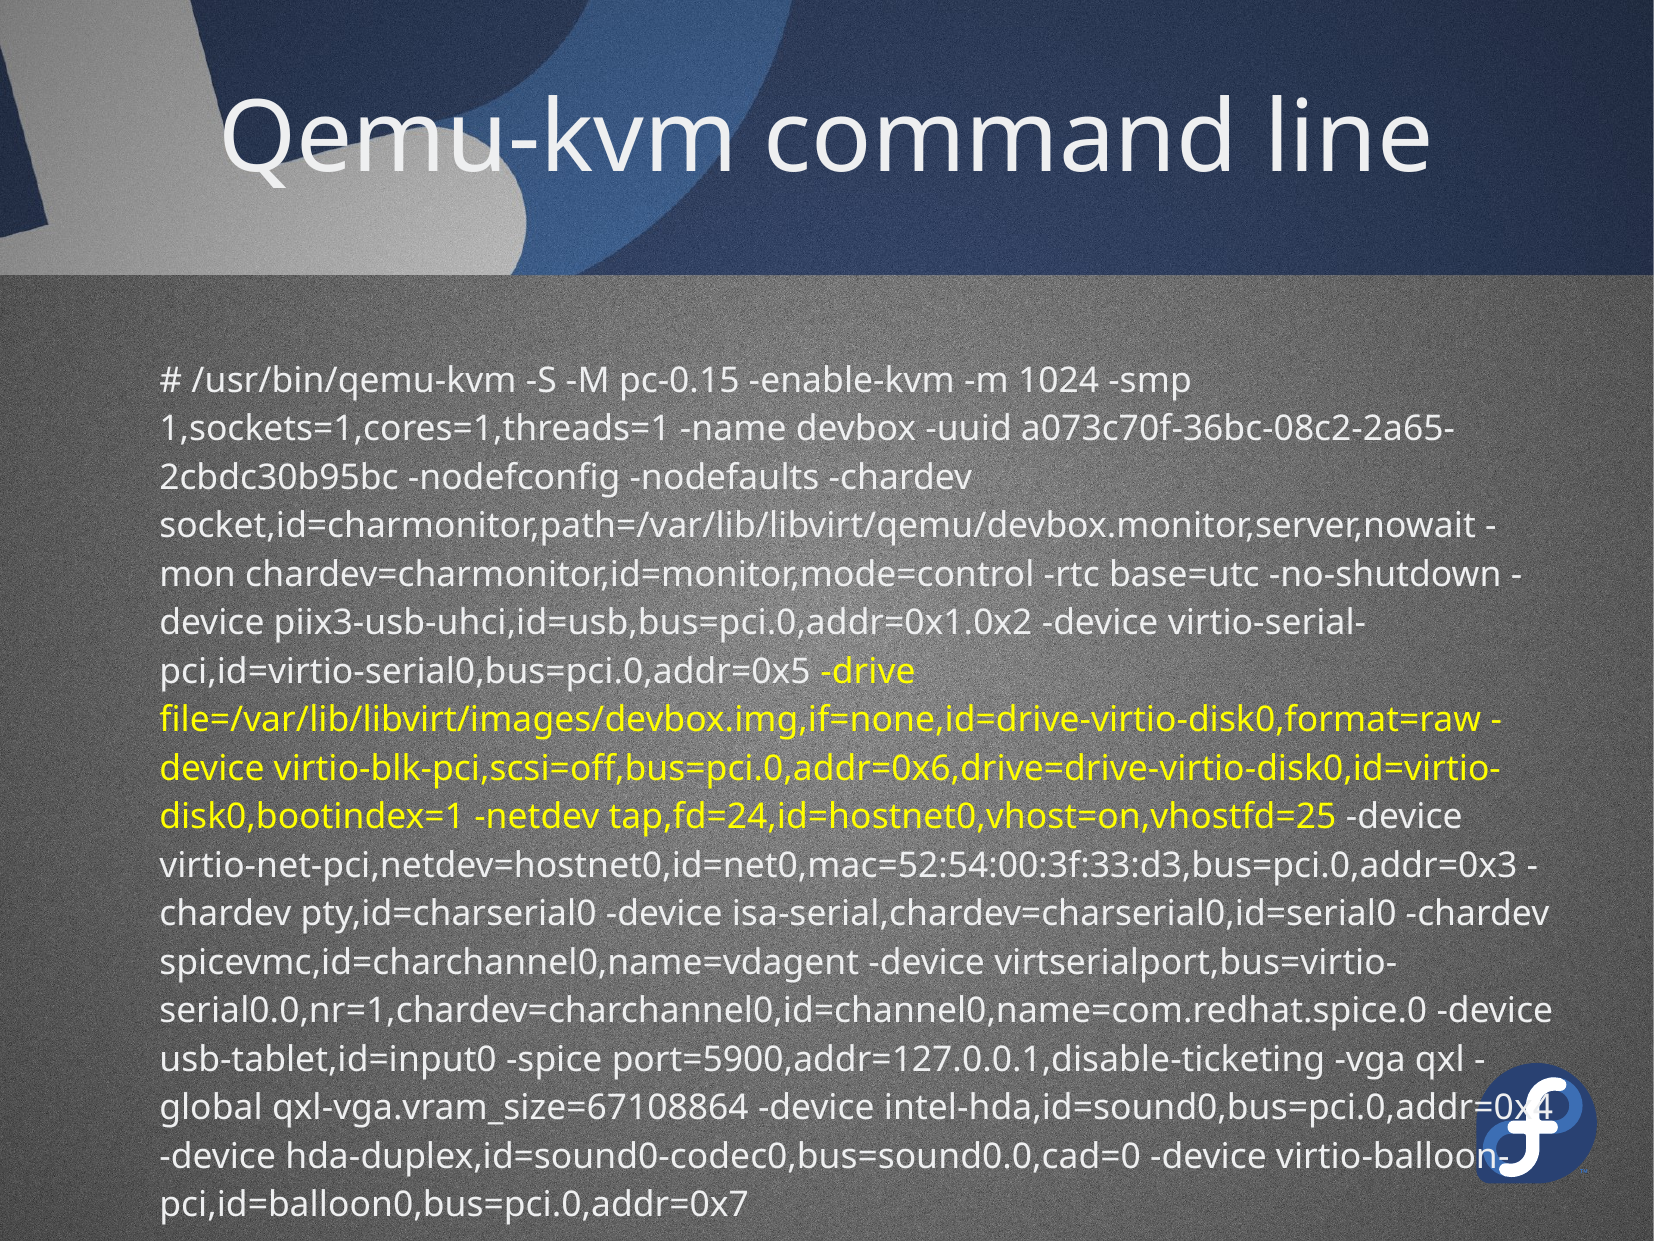

# Qemu-kvm command line
# /usr/bin/qemu-kvm -S -M pc-0.15 -enable-kvm -m 1024 -smp 1,sockets=1,cores=1,threads=1 -name devbox -uuid a073c70f-36bc-08c2-2a65-2cbdc30b95bc -nodefconfig -nodefaults -chardev socket,id=charmonitor,path=/var/lib/libvirt/qemu/devbox.monitor,server,nowait -mon chardev=charmonitor,id=monitor,mode=control -rtc base=utc -no-shutdown -device piix3-usb-uhci,id=usb,bus=pci.0,addr=0x1.0x2 -device virtio-serial-pci,id=virtio-serial0,bus=pci.0,addr=0x5 -drive file=/var/lib/libvirt/images/devbox.img,if=none,id=drive-virtio-disk0,format=raw -device virtio-blk-pci,scsi=off,bus=pci.0,addr=0x6,drive=drive-virtio-disk0,id=virtio-disk0,bootindex=1 -netdev tap,fd=24,id=hostnet0,vhost=on,vhostfd=25 -device virtio-net-pci,netdev=hostnet0,id=net0,mac=52:54:00:3f:33:d3,bus=pci.0,addr=0x3 -chardev pty,id=charserial0 -device isa-serial,chardev=charserial0,id=serial0 -chardev spicevmc,id=charchannel0,name=vdagent -device virtserialport,bus=virtio-serial0.0,nr=1,chardev=charchannel0,id=channel0,name=com.redhat.spice.0 -device usb-tablet,id=input0 -spice port=5900,addr=127.0.0.1,disable-ticketing -vga qxl -global qxl-vga.vram_size=67108864 -device intel-hda,id=sound0,bus=pci.0,addr=0x4 -device hda-duplex,id=sound0-codec0,bus=sound0.0,cad=0 -device virtio-balloon-pci,id=balloon0,bus=pci.0,addr=0x7